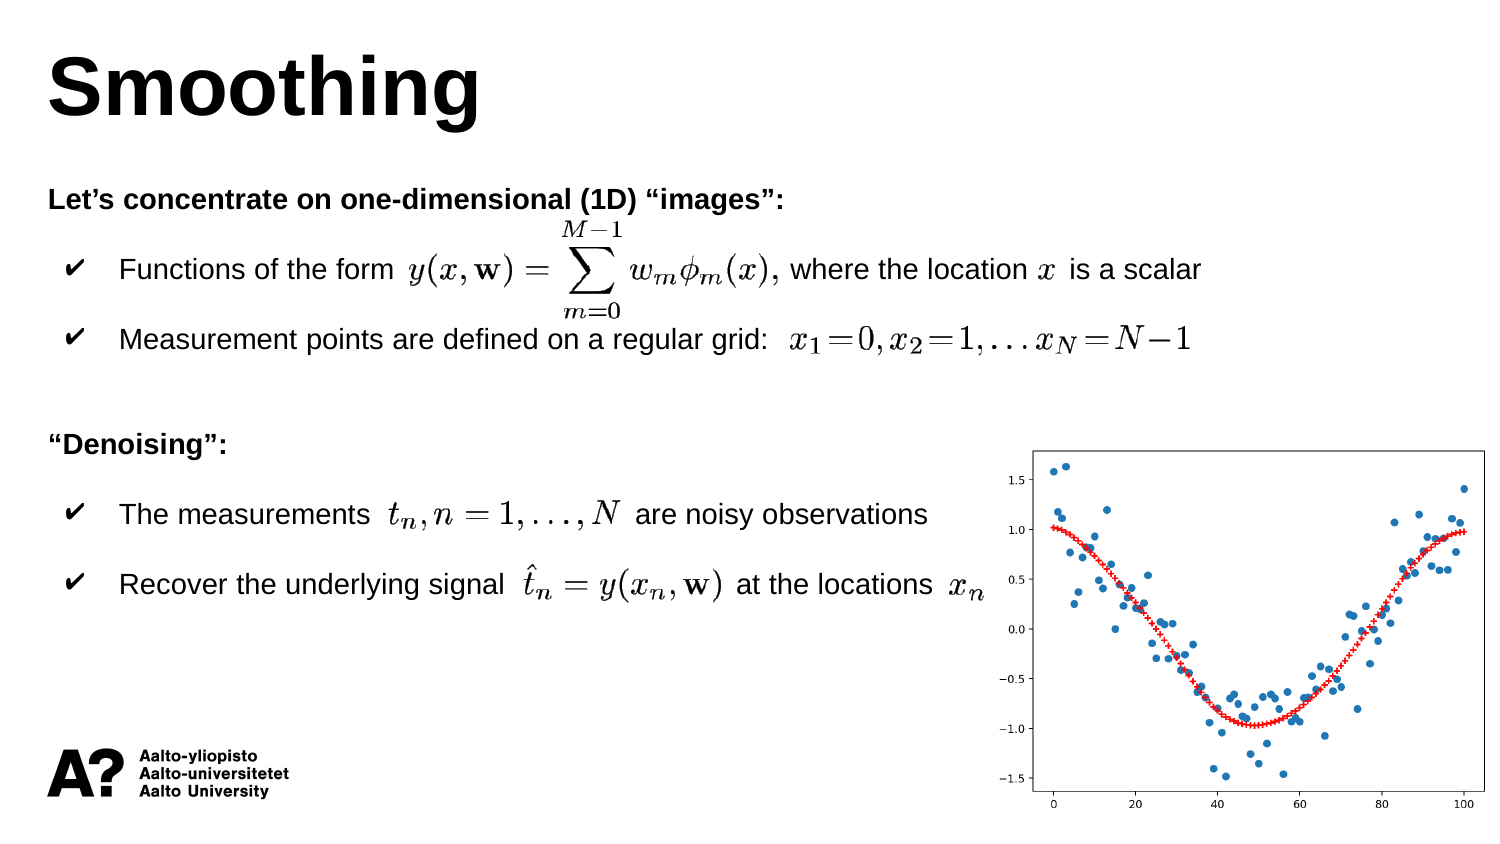

# Smoothing
Let’s concentrate on one-dimensional (1D) “images”:
Functions of the form where the location is a scalar
Measurement points are defined on a regular grid:
“Denoising”:
The measurements are noisy observations
Recover the underlying signal at the locations